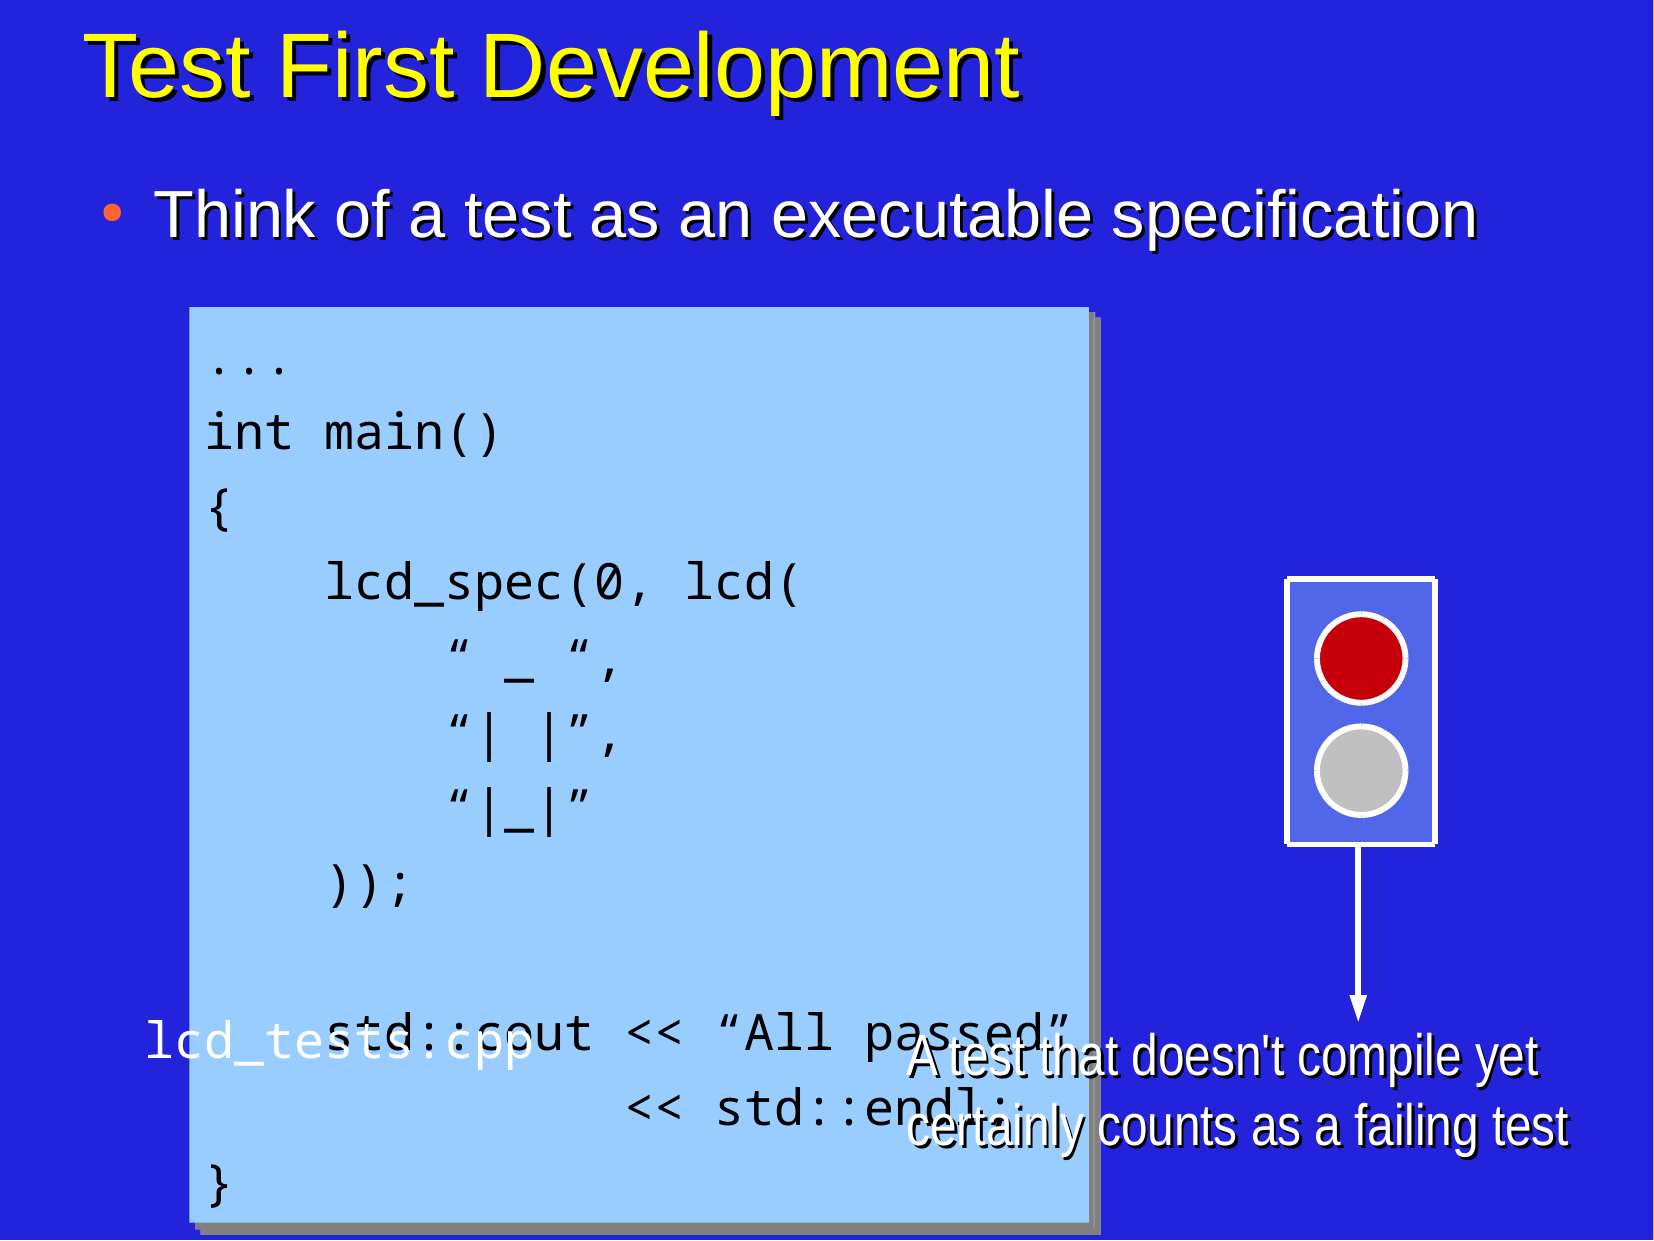

# Test First Development
Think of a test as an executable specification
...
int main()
{
 lcd_spec(0, lcd(
 “ _ “,
 “| |”,
 “|_|”
 ));
 std::cout << “All passed”
 << std::endl;
}
lcd_tests.cpp
A test that doesn't compile yet certainly counts as a failing test